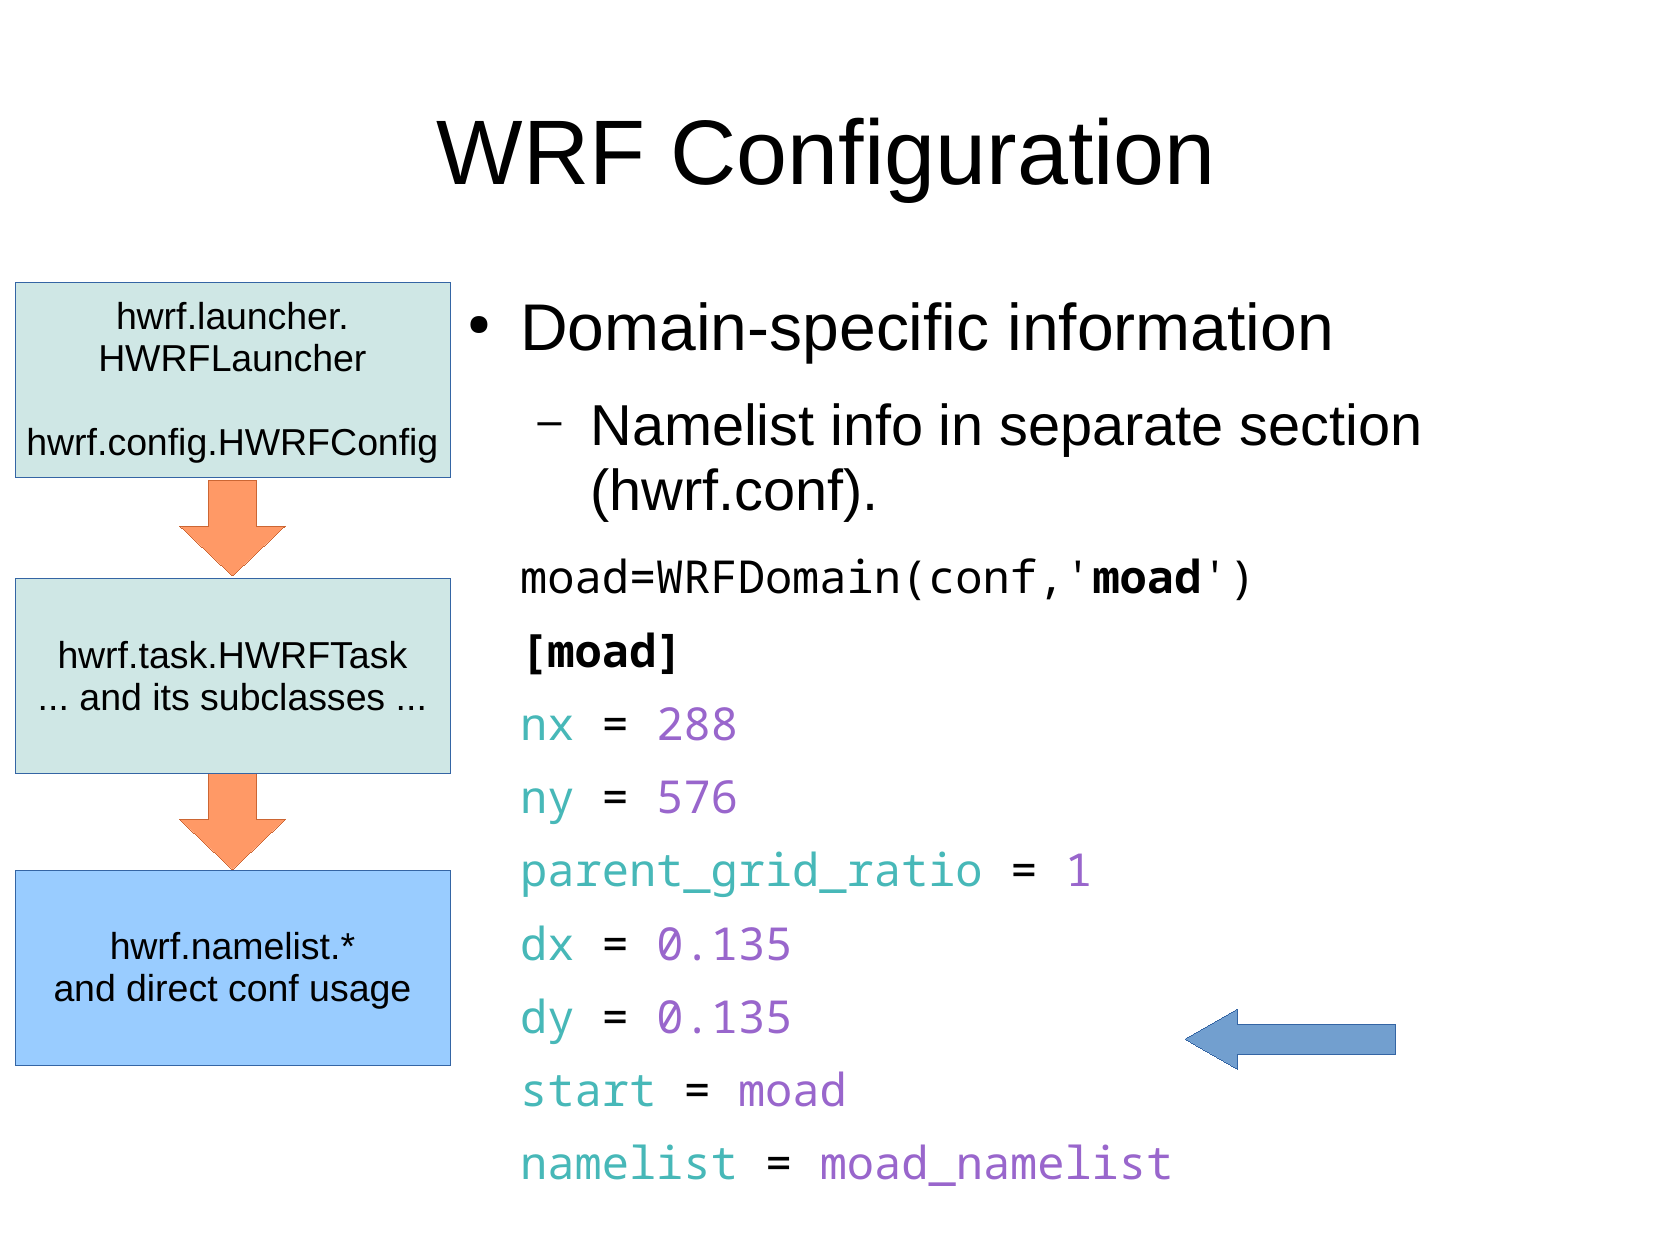

# WRF Configuration
hwrf.launcher.
HWRFLauncher
hwrf.config.HWRFConfig
Domain-specific information
Namelist info in separate section (hwrf.conf).
moad=WRFDomain(conf,'moad')
[moad]
nx = 288
ny = 576
parent_grid_ratio = 1
dx = 0.135
dy = 0.135
start = moad
namelist = moad_namelist
hwrf.task.HWRFTask
... and its subclasses ...
hwrf.namelist.*
and direct conf usage